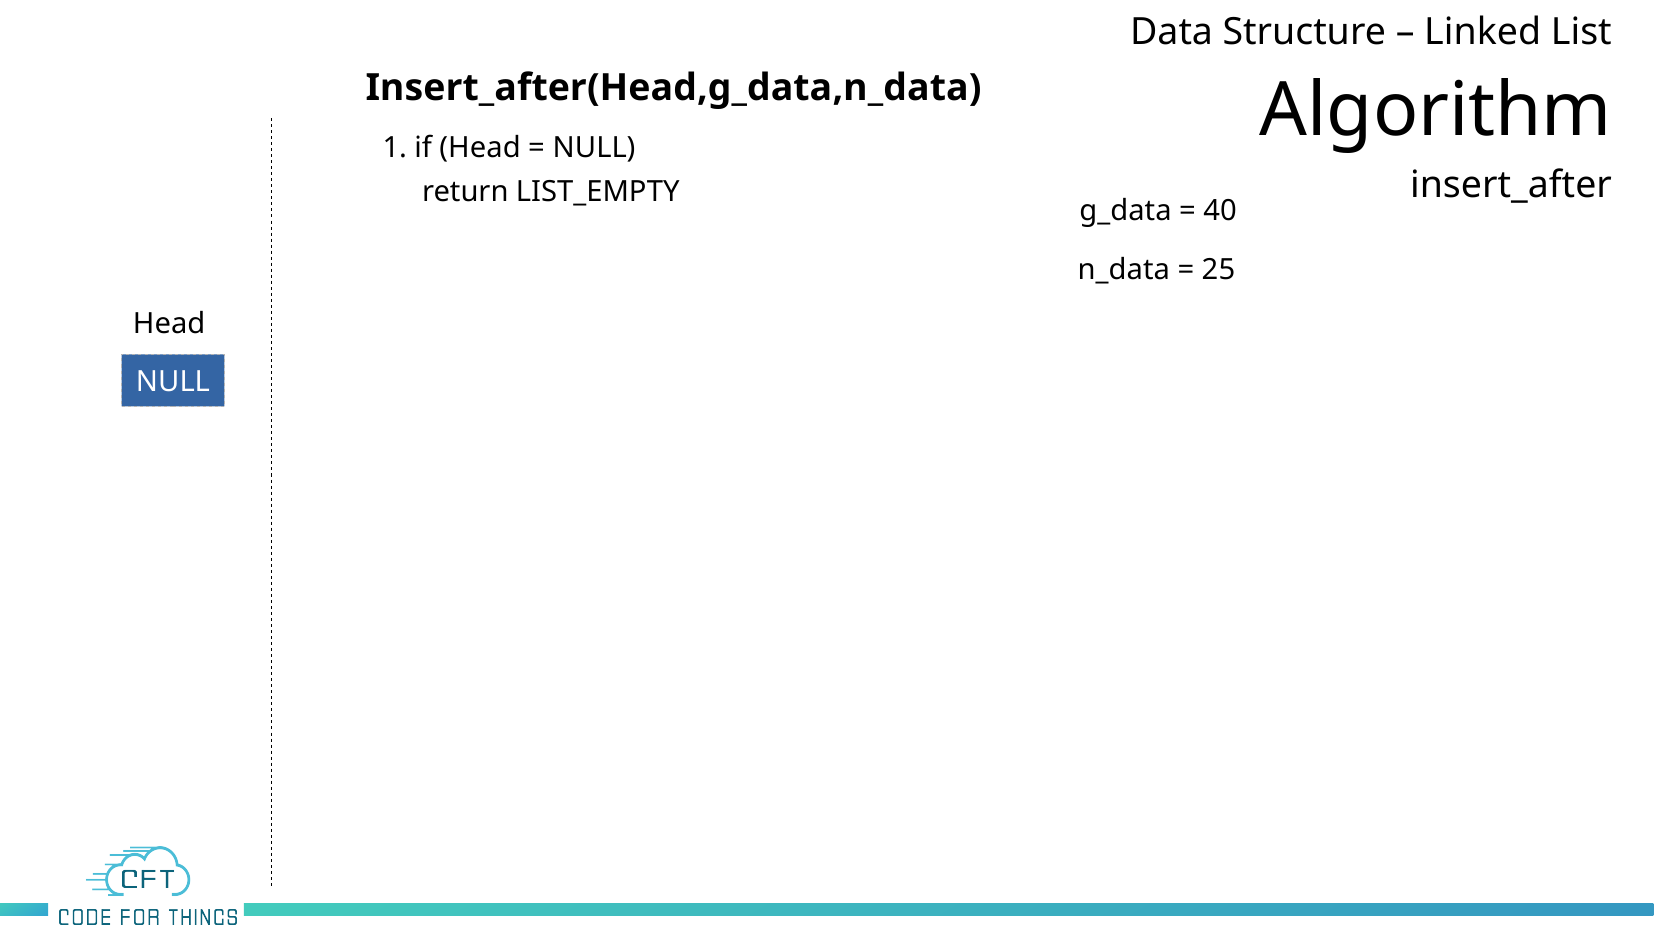

# Data Structure – Linked List Algorithm insert_after
Insert_after(Head,g_data,n_data)
 1. if (Head = NULL)
return LIST_EMPTY
g_data = 40
n_data = 25
Head
NULL